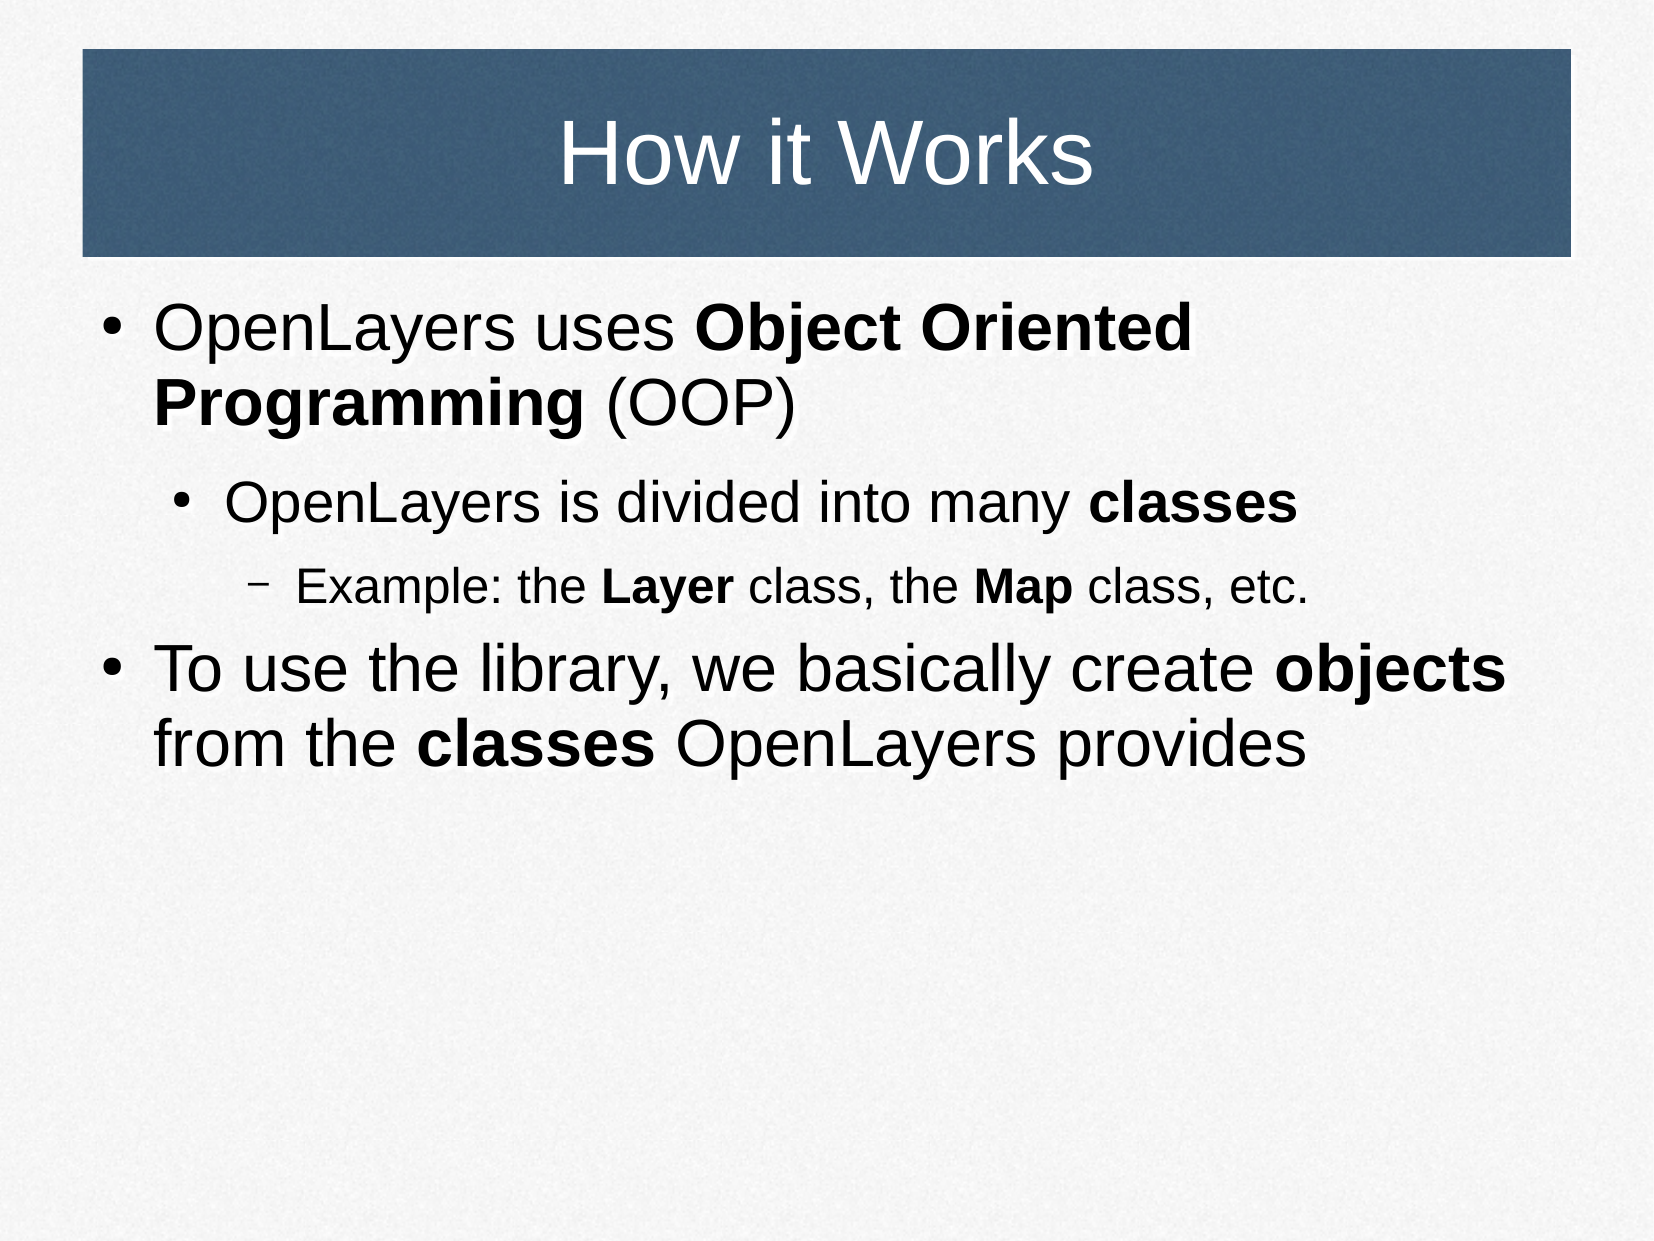

# How it Works
OpenLayers uses Object Oriented Programming (OOP)
OpenLayers is divided into many classes
Example: the Layer class, the Map class, etc.
To use the library, we basically create objects from the classes OpenLayers provides